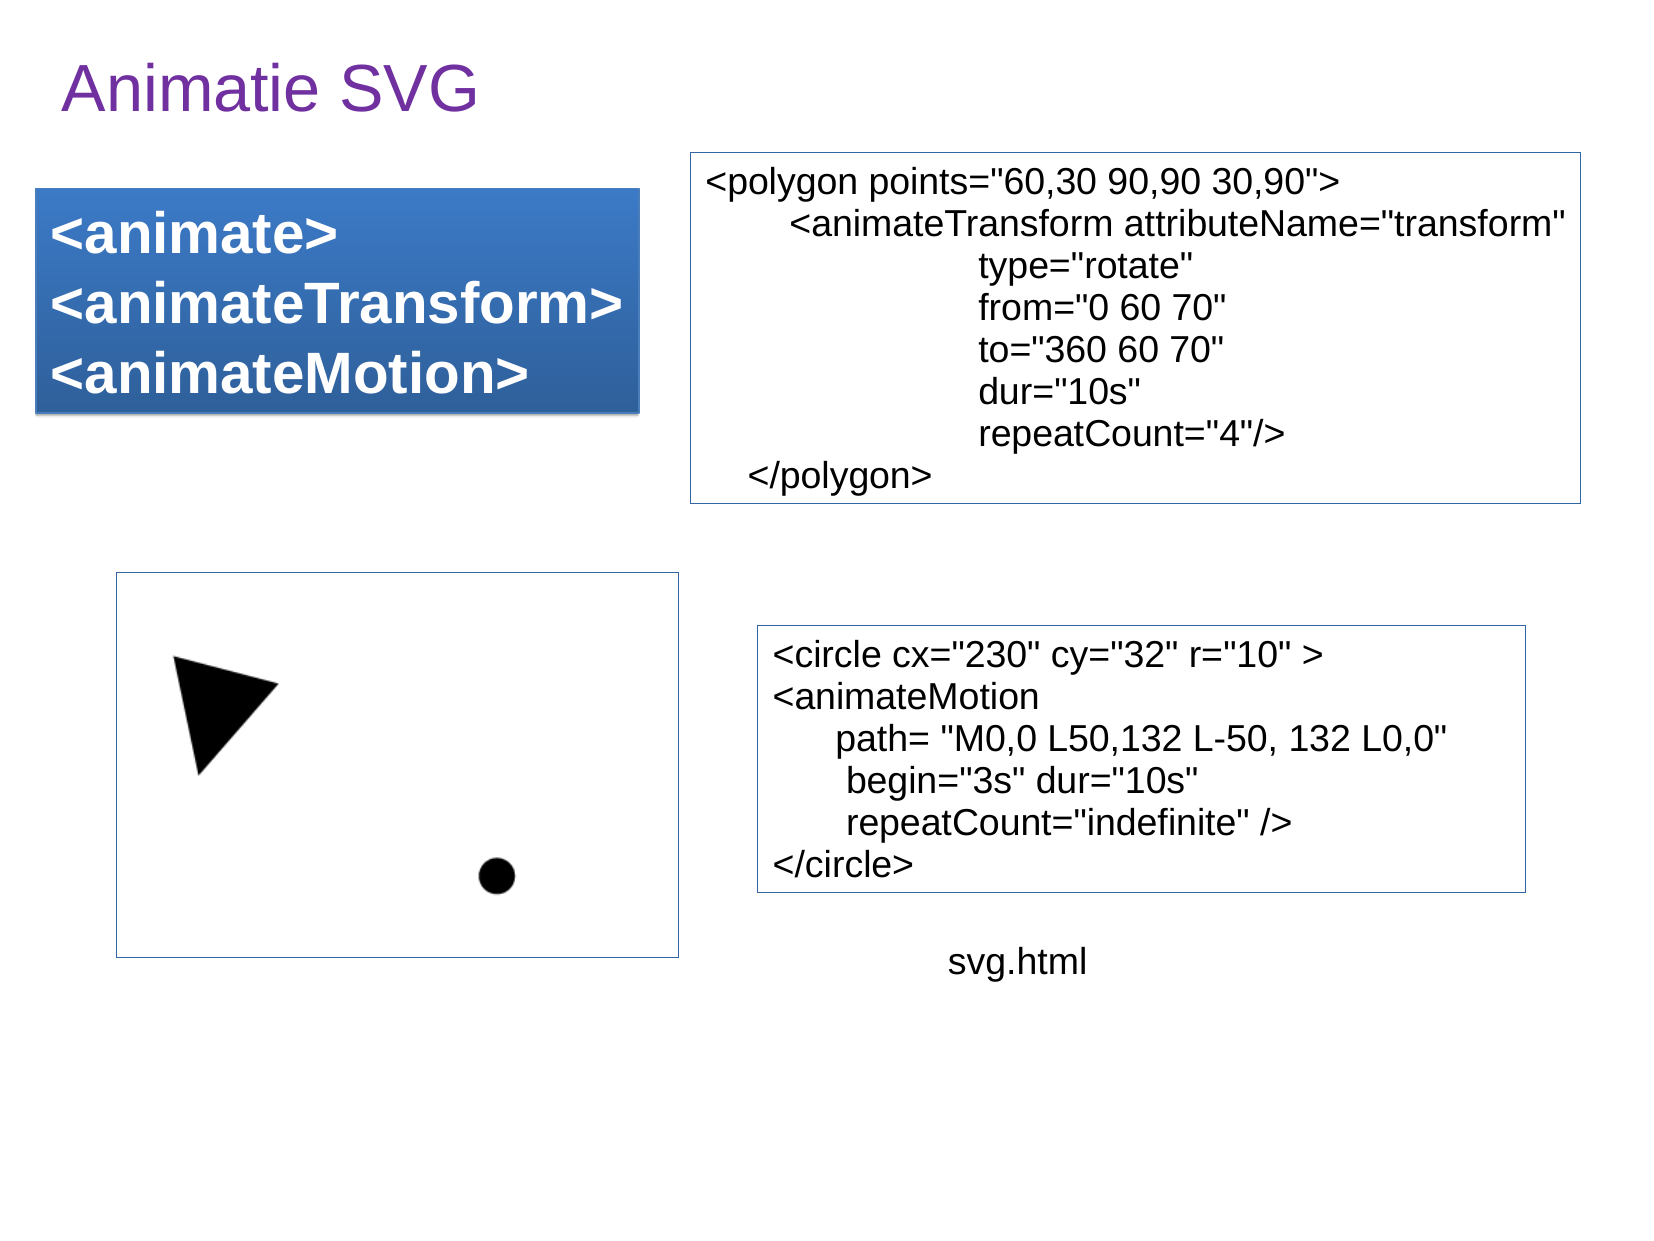

Animatie SVG
<polygon points="60,30 90,90 30,90">
 <animateTransform attributeName="transform"
 type="rotate"
 from="0 60 70"
 to="360 60 70"
 dur="10s"
 repeatCount="4"/>
 </polygon>
<animate>
<animateTransform>
<animateMotion>
<circle cx="230" cy="32" r="10" >
<animateMotion
 path= "M0,0 L50,132 L-50, 132 L0,0"
 begin="3s" dur="10s"
 repeatCount="indefinite" />
</circle>
svg.html